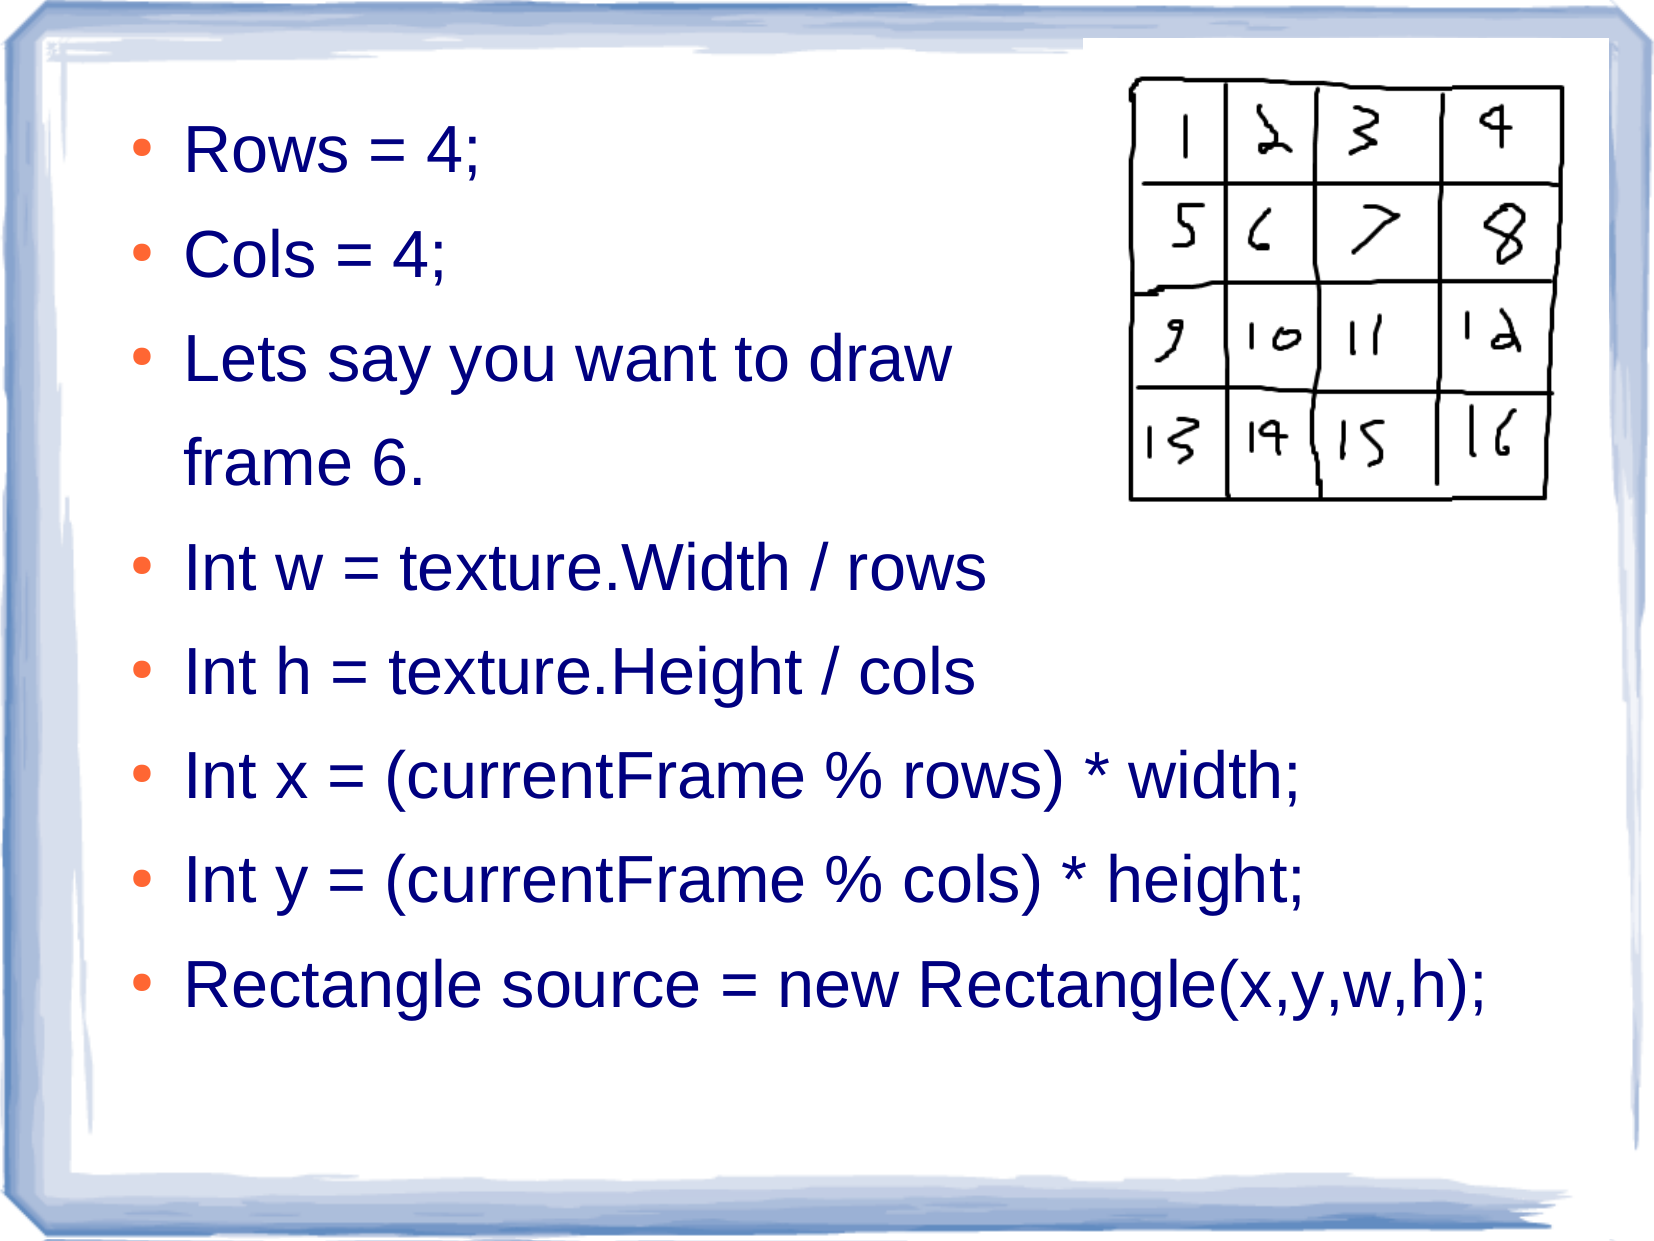

# Rows = 4;
Cols = 4;
Lets say you want to draw
frame 6.
Int w = texture.Width / rows
Int h = texture.Height / cols
Int x = (currentFrame % rows) * width;
Int y = (currentFrame % cols) * height;
Rectangle source = new Rectangle(x,y,w,h);